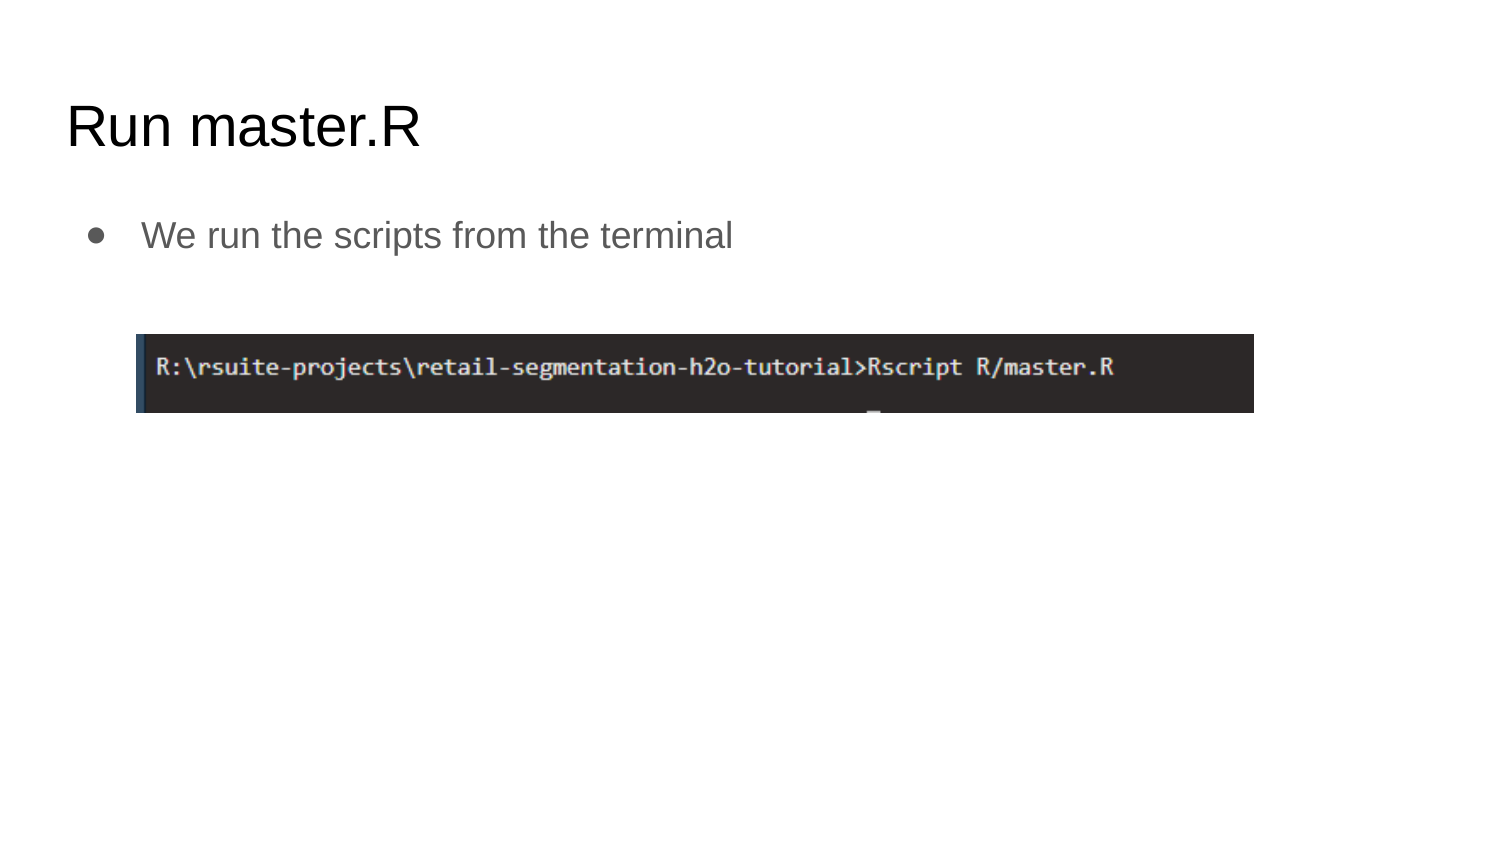

# Run master.R
We run the scripts from the terminal